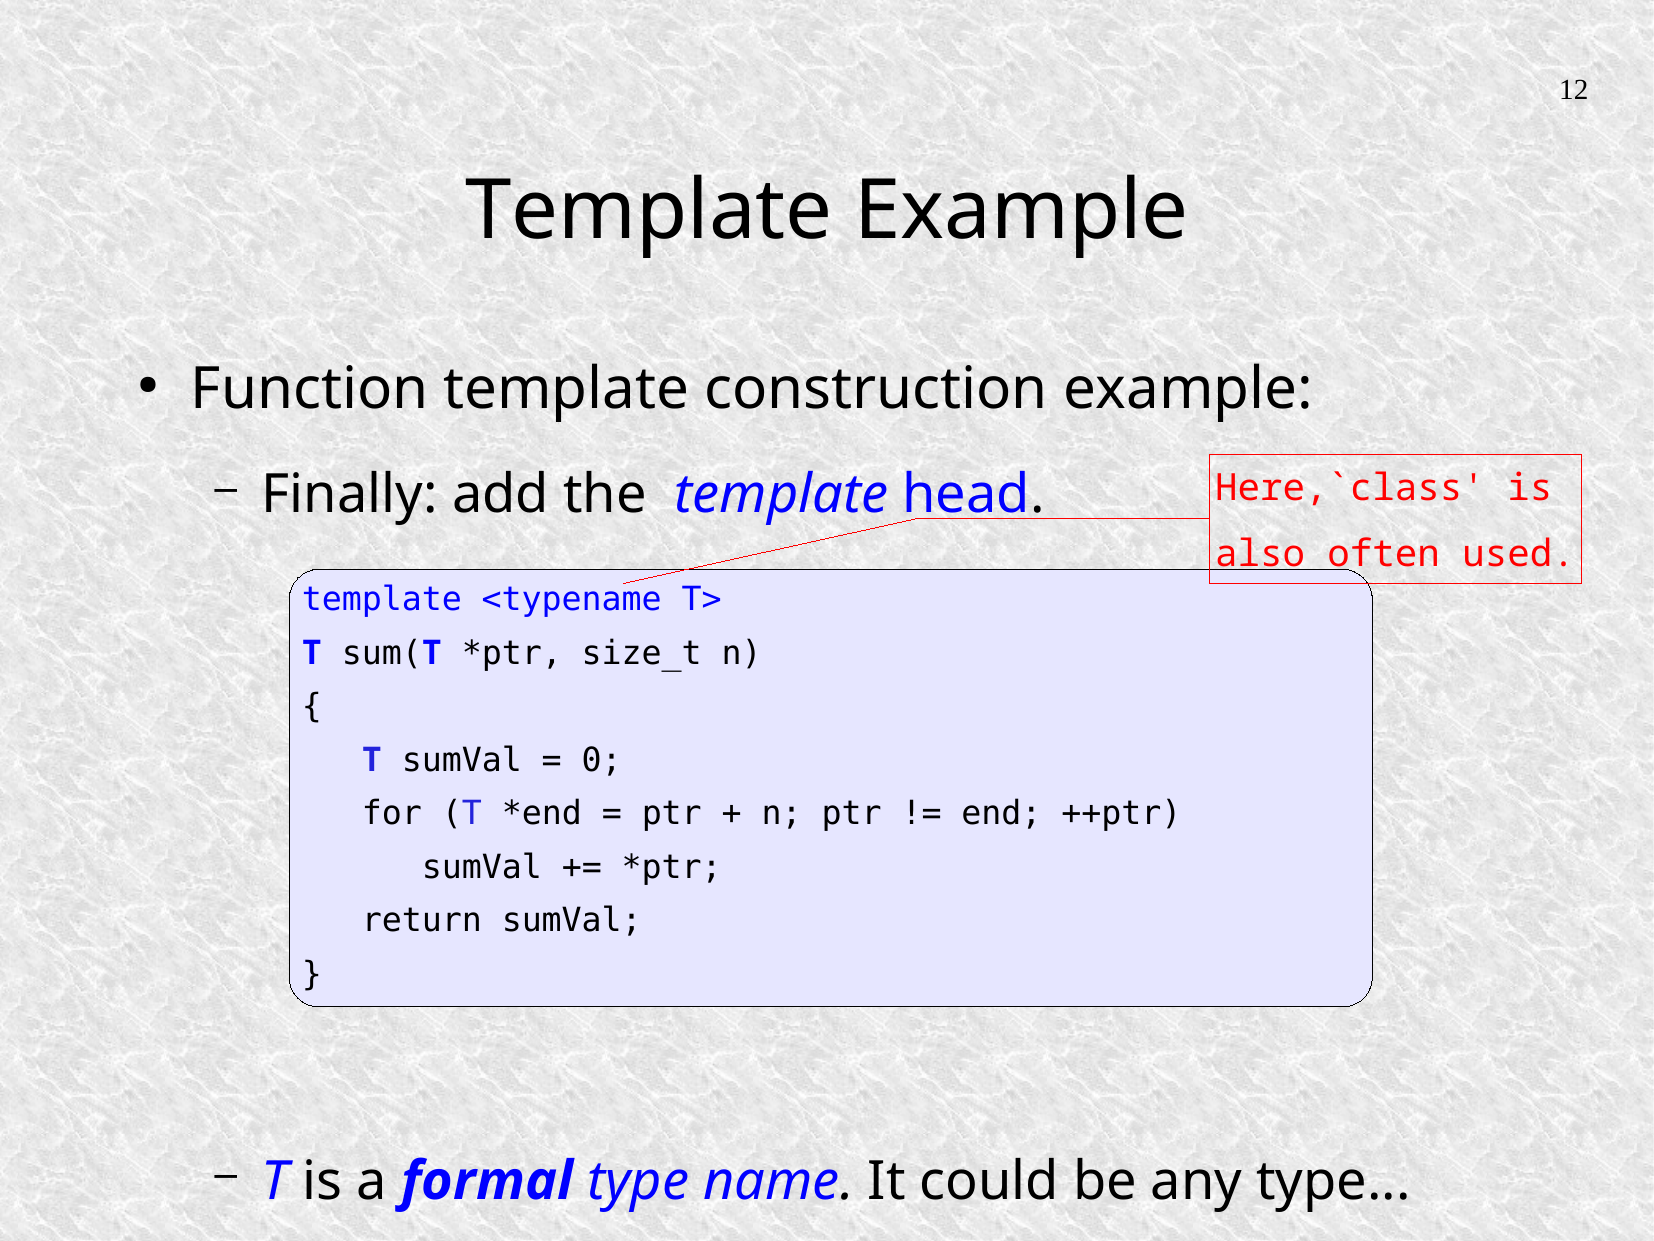

12
# Template Example
Function template construction example:
Finally: add the template head.
T is a formal type name. It could be any type...
template <typename T>
T sum(T *ptr, size_t n)
{
 T sumVal = 0;
 for (T *end = ptr + n; ptr != end; ++ptr)
 sumVal += *ptr;
 return sumVal;
}